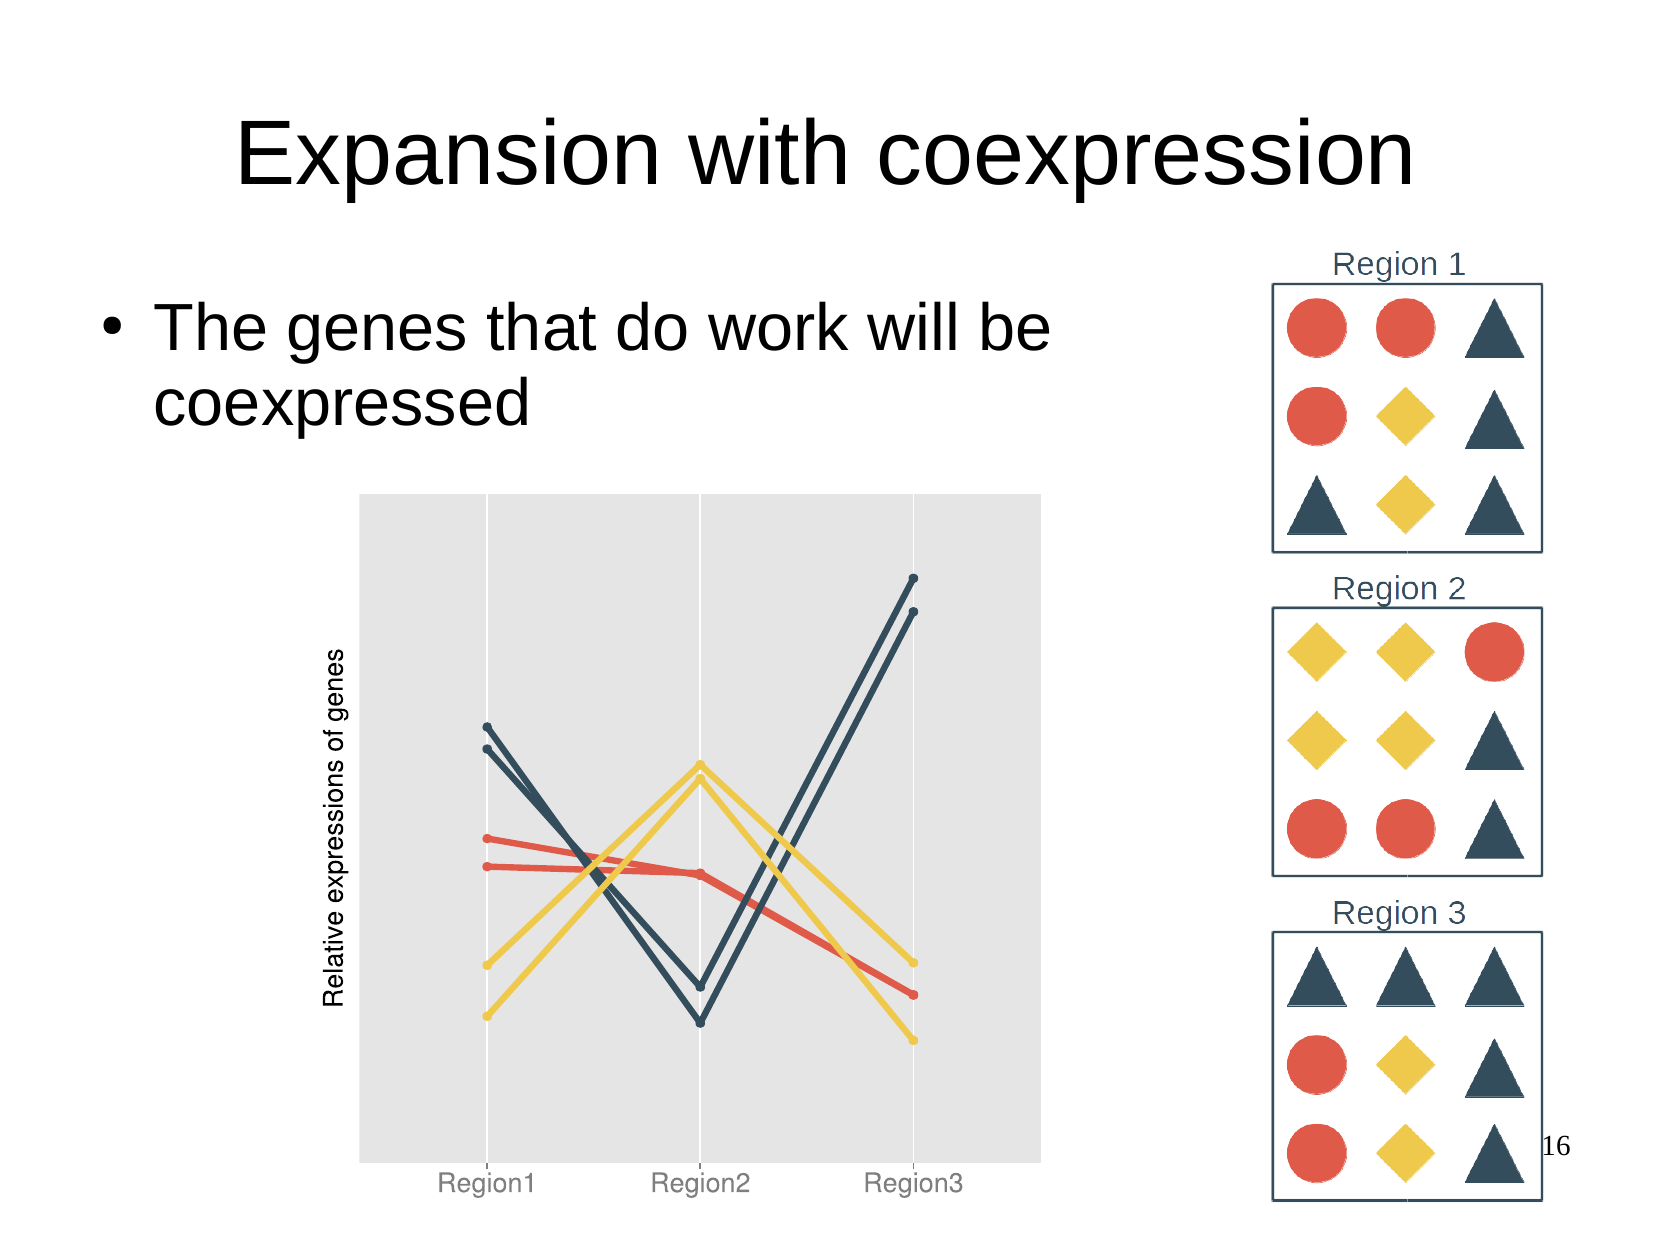

# Expansion with coexpression
The genes that do work will be coexpressed
16